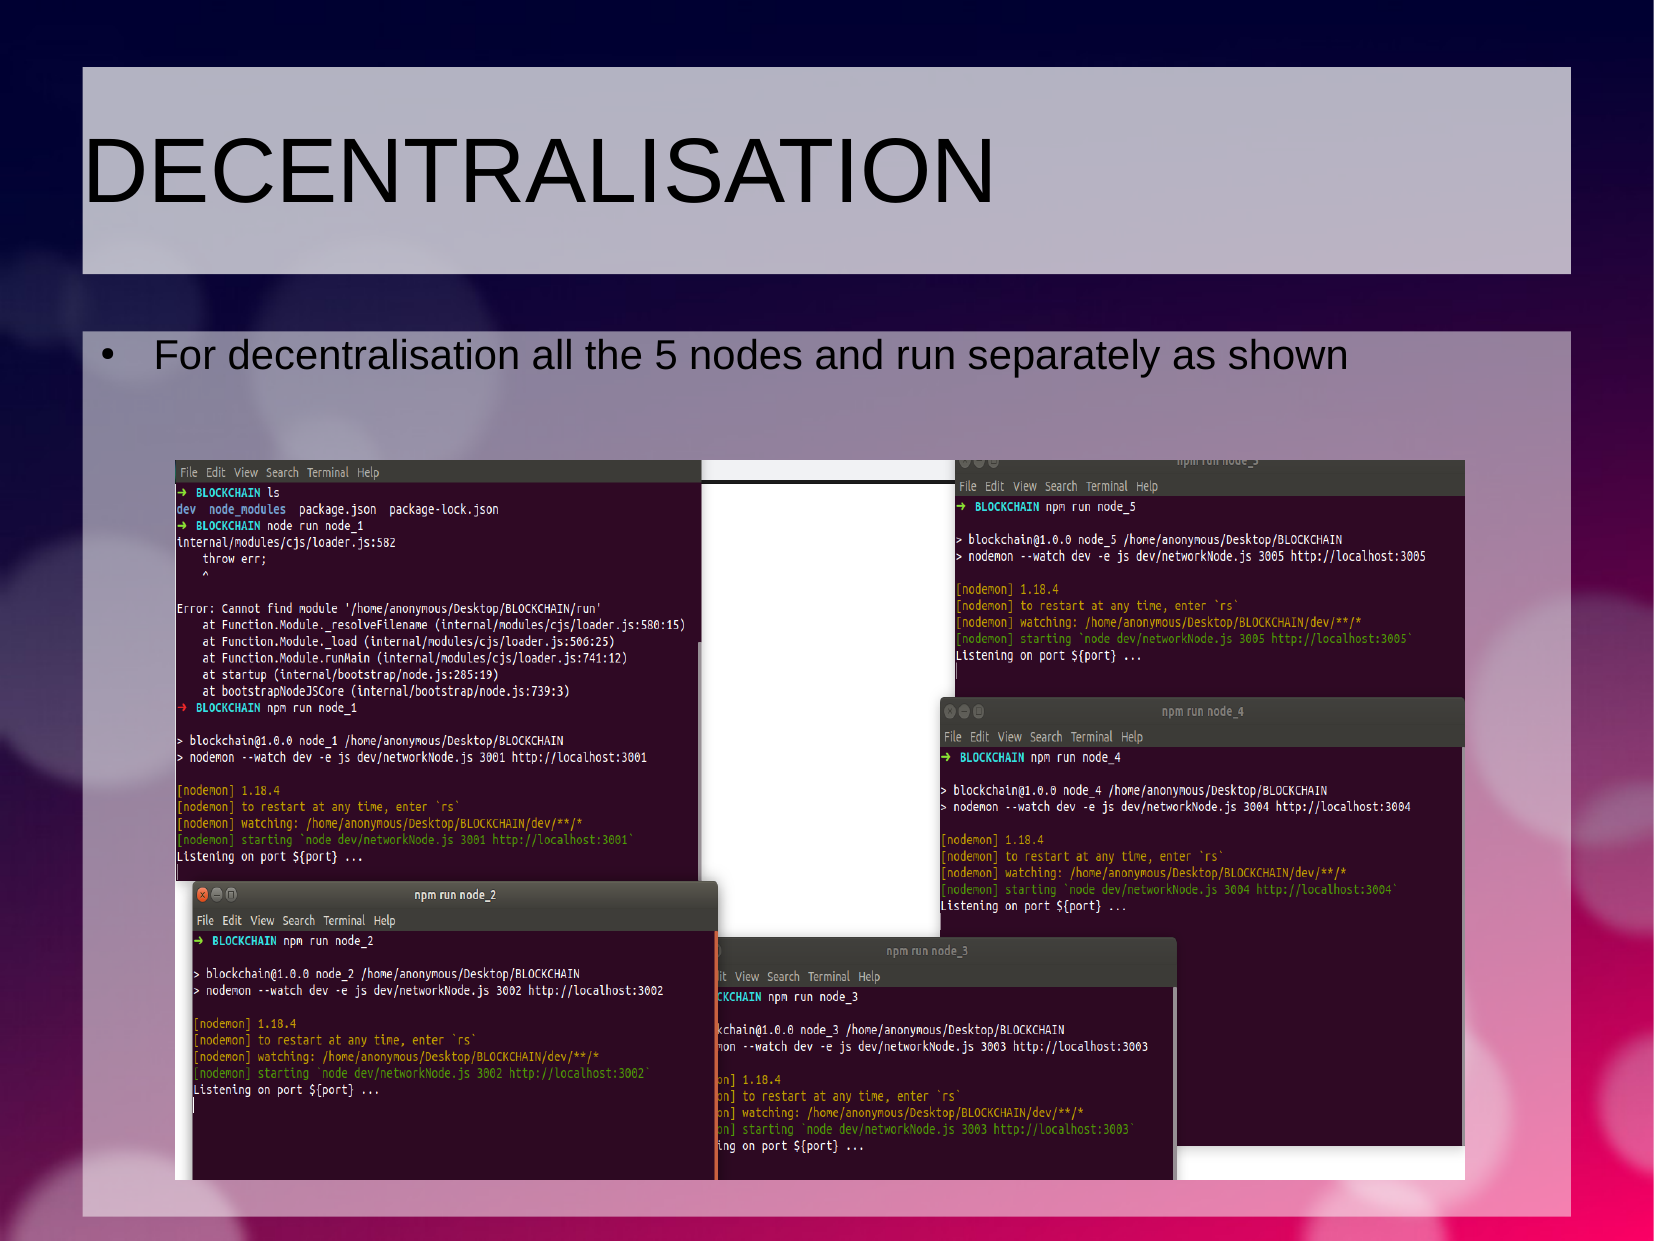

# DECENTRALISATION
For decentralisation all the 5 nodes and run separately as shown